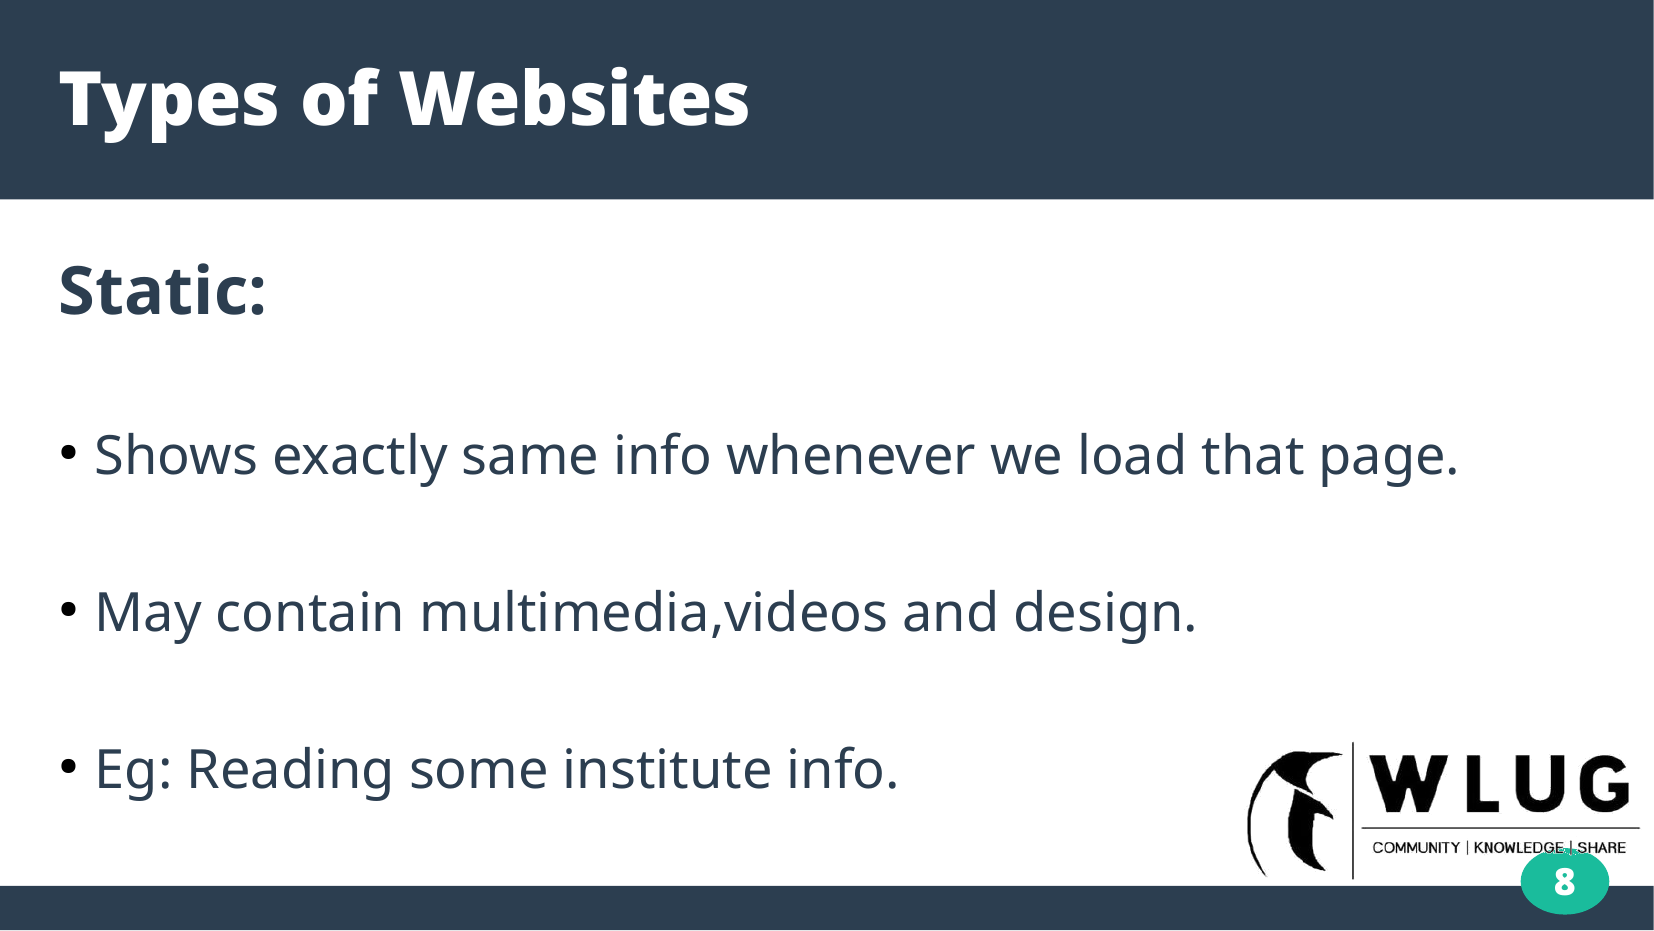

# Types of Websites
Static:
Shows exactly same info whenever we load that page.
May contain multimedia,videos and design.
Eg: Reading some institute info.
8